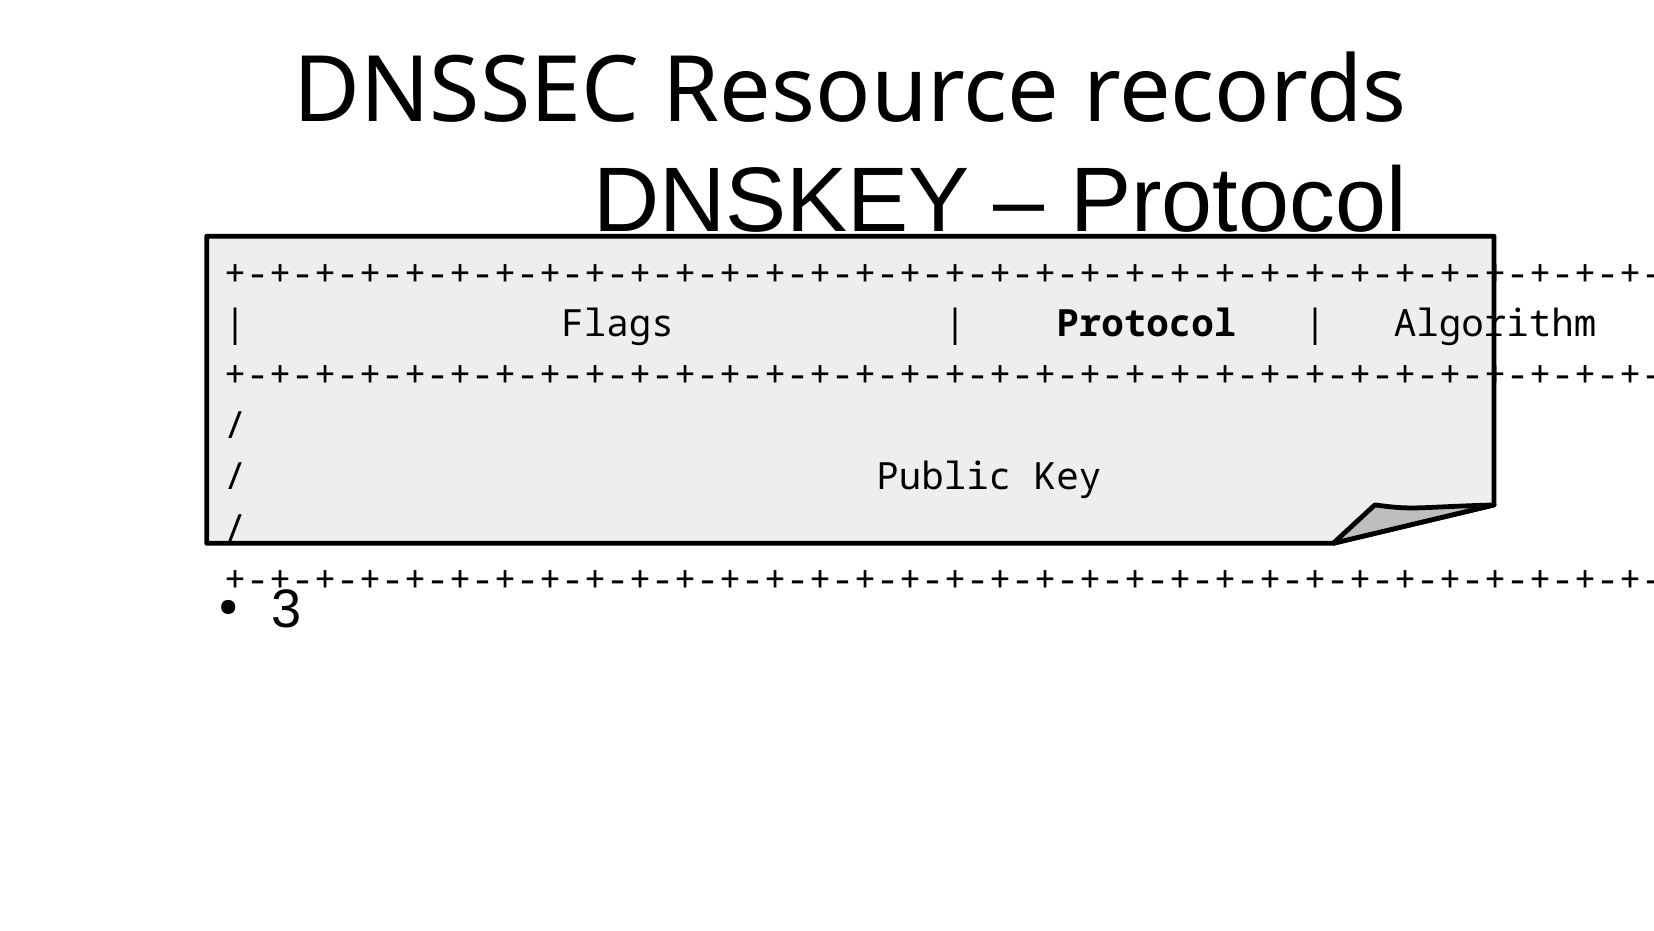

# DNSSEC Resource records DNSKEY – Protocol
+-+-+-+-+-+-+-+-+-+-+-+-+-+-+-+-+-+-+-+-+-+-+-+-+-+-+-+-+-+-+-+-+
| Flags | Protocol | Algorithm |
+-+-+-+-+-+-+-+-+-+-+-+-+-+-+-+-+-+-+-+-+-+-+-+-+-+-+-+-+-+-+-+-+
/ /
/ Public Key /
/ /
+-+-+-+-+-+-+-+-+-+-+-+-+-+-+-+-+-+-+-+-+-+-+-+-+-+-+-+-+-+-+-+-+
3